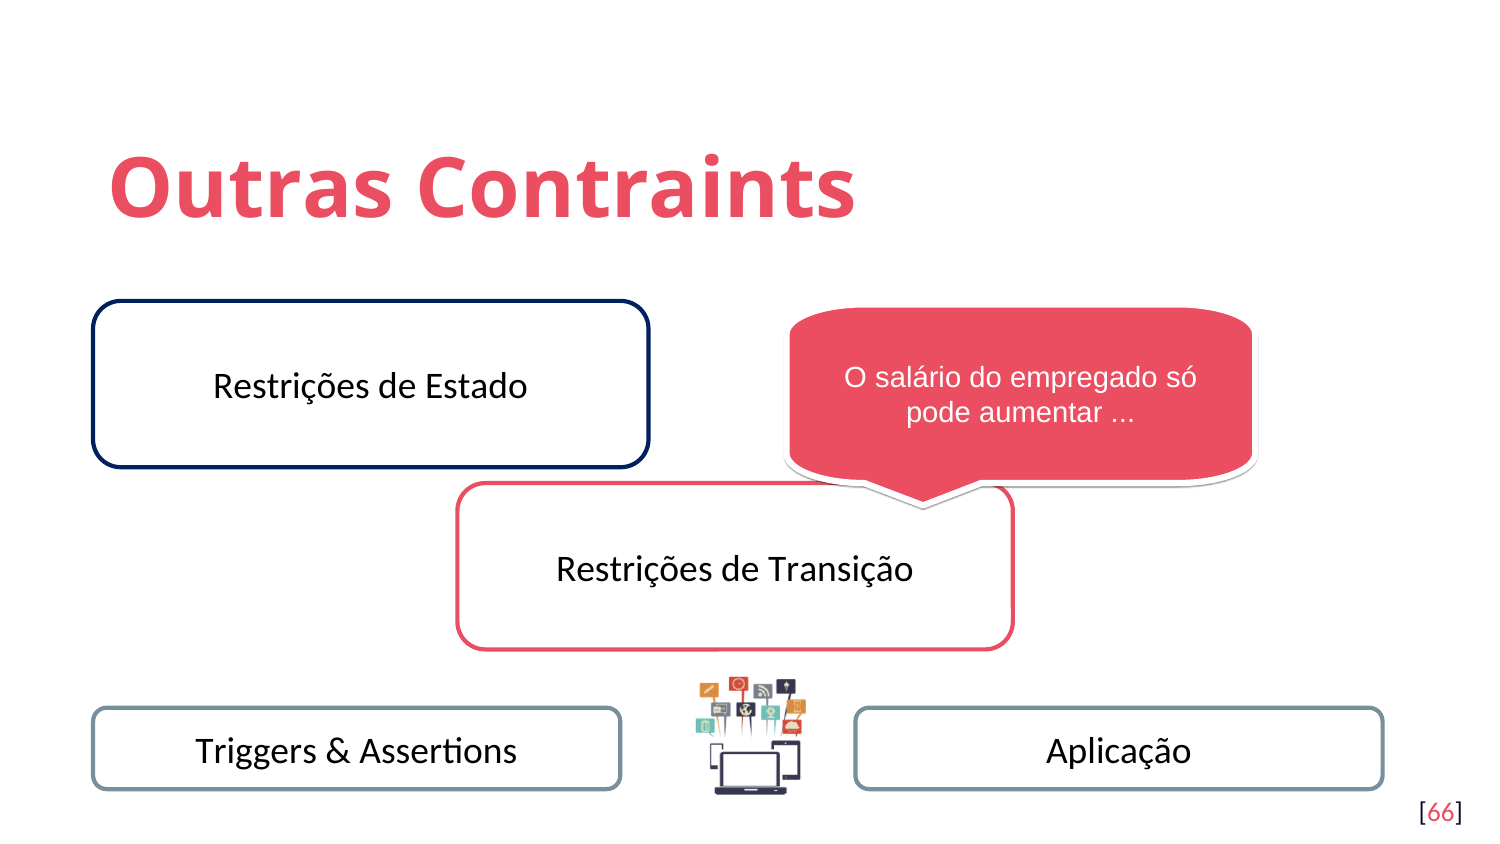

Outras Contraints
Restrições de Estado
O salário do empregado só pode aumentar ...
Restrições de Transição
Triggers & Assertions
Aplicação